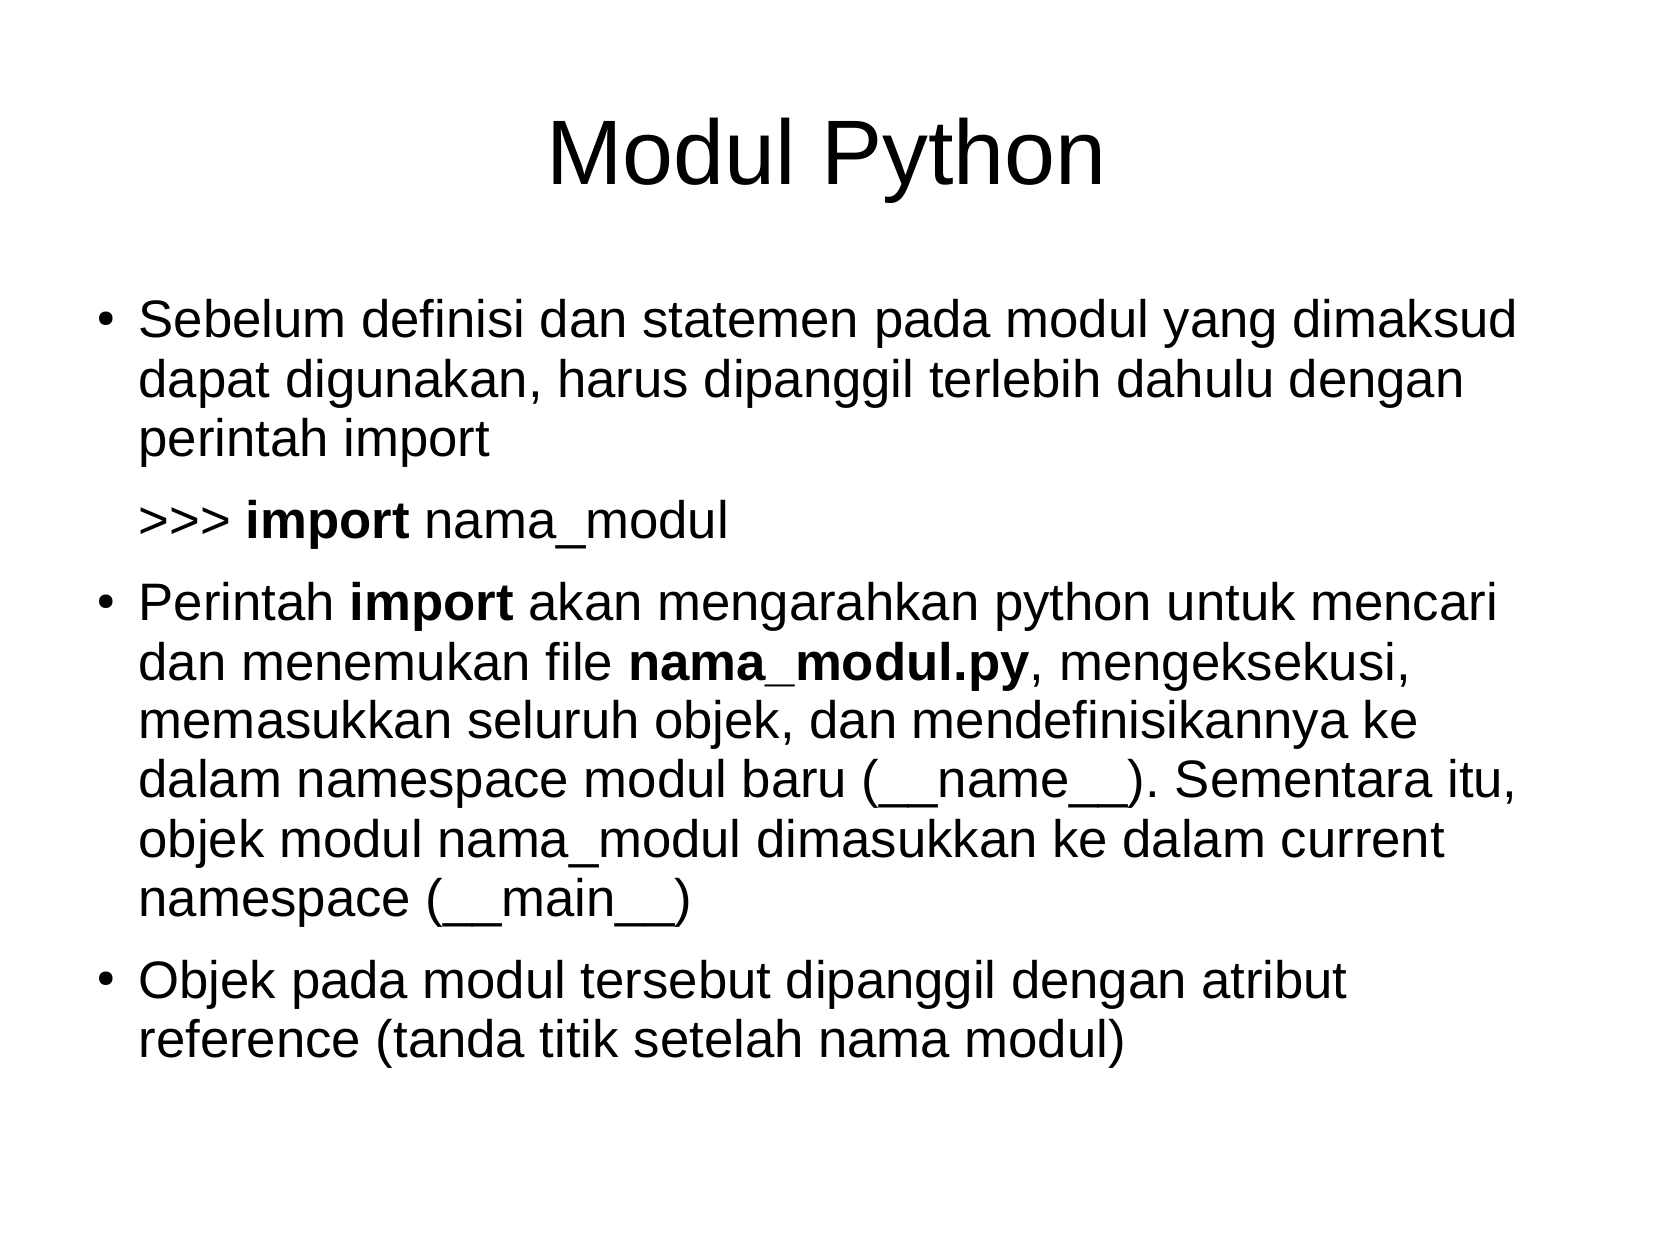

# Modul Python
Sebelum definisi dan statemen pada modul yang dimaksud dapat digunakan, harus dipanggil terlebih dahulu dengan perintah import
>>> import nama_modul
Perintah import akan mengarahkan python untuk mencari dan menemukan file nama_modul.py, mengeksekusi, memasukkan seluruh objek, dan mendefinisikannya ke dalam namespace modul baru (__name__). Sementara itu, objek modul nama_modul dimasukkan ke dalam current namespace (__main__)
Objek pada modul tersebut dipanggil dengan atribut reference (tanda titik setelah nama modul)